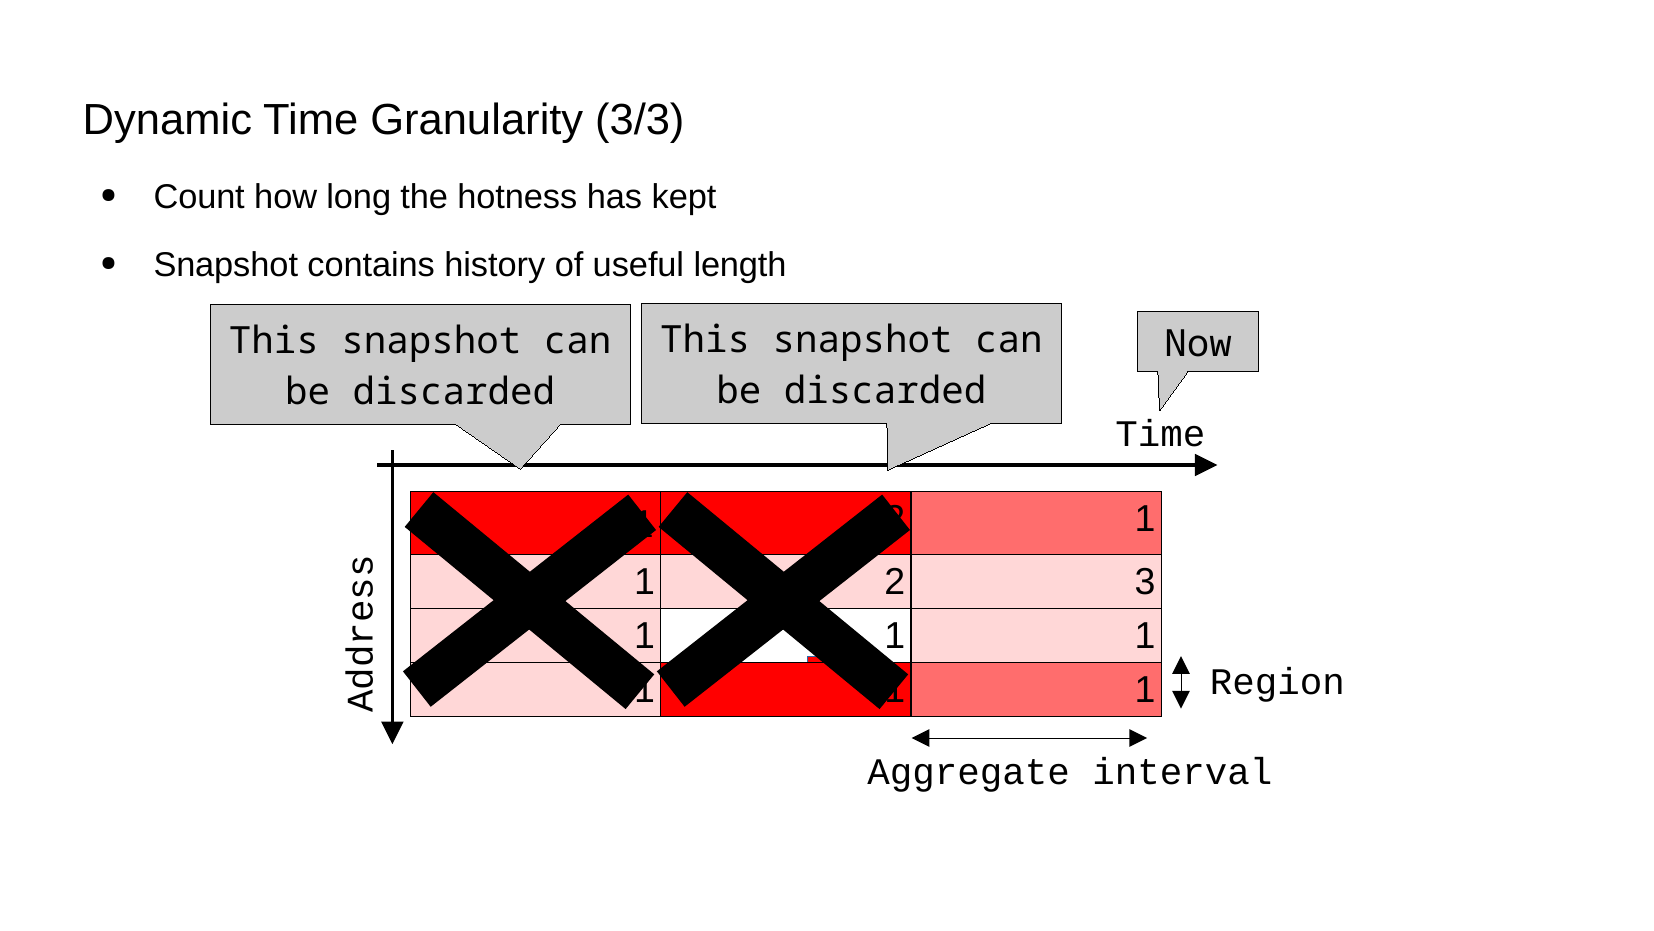

# Dynamic Time Granularity (3/3)
Count how long the hotness has kept
Snapshot contains history of useful length
This snapshot can be discarded
This snapshot can be discarded
Now
Time
| 1 | 2 | 1 |
| --- | --- | --- |
| 1 | 2 | 3 |
| 1 | 1 | 1 |
| 1 | 1 | 1 |
Address
Region
Aggregate interval